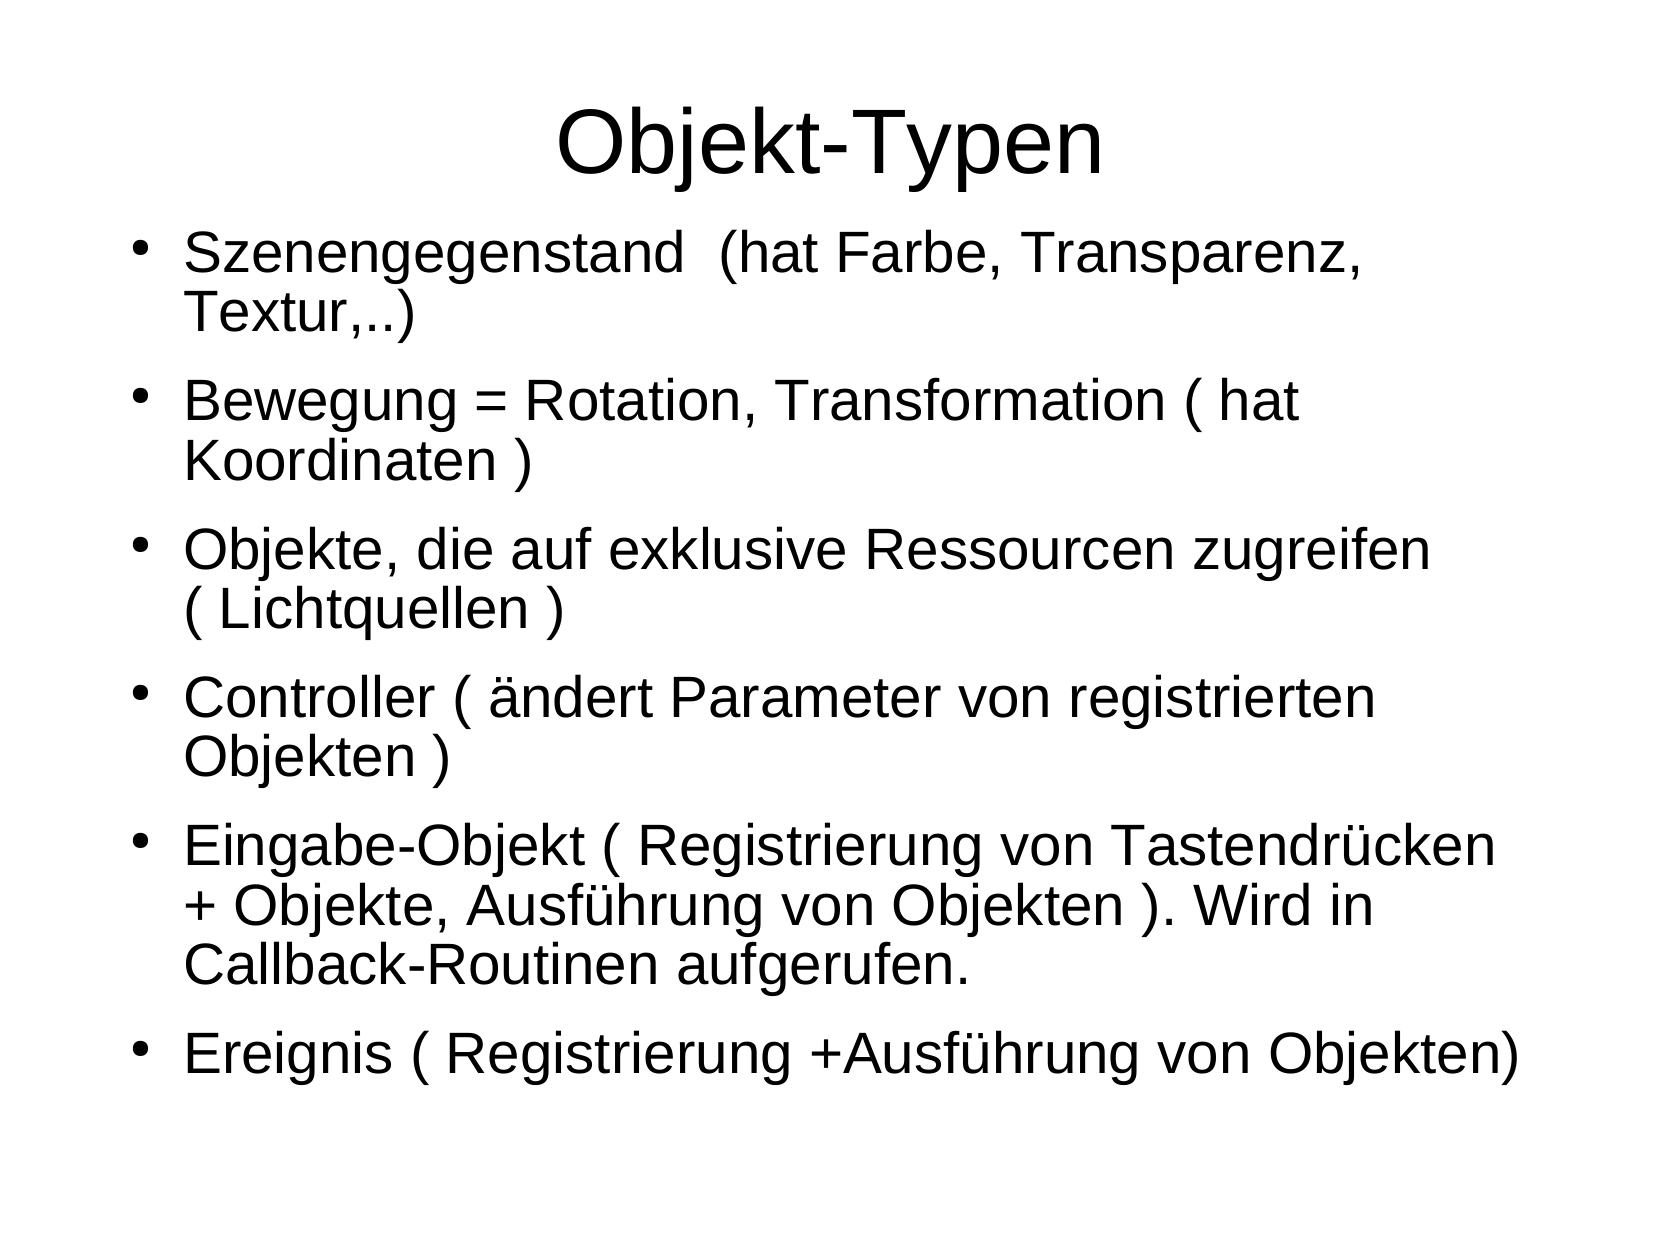

# Objekt-Typen
Szenengegenstand (hat Farbe, Transparenz, Textur,..)
Bewegung = Rotation, Transformation ( hat Koordinaten )
Objekte, die auf exklusive Ressourcen zugreifen ( Lichtquellen )
Controller ( ändert Parameter von registrierten Objekten )
Eingabe-Objekt ( Registrierung von Tastendrücken + Objekte, Ausführung von Objekten ). Wird in Callback-Routinen aufgerufen.
Ereignis ( Registrierung +Ausführung von Objekten)